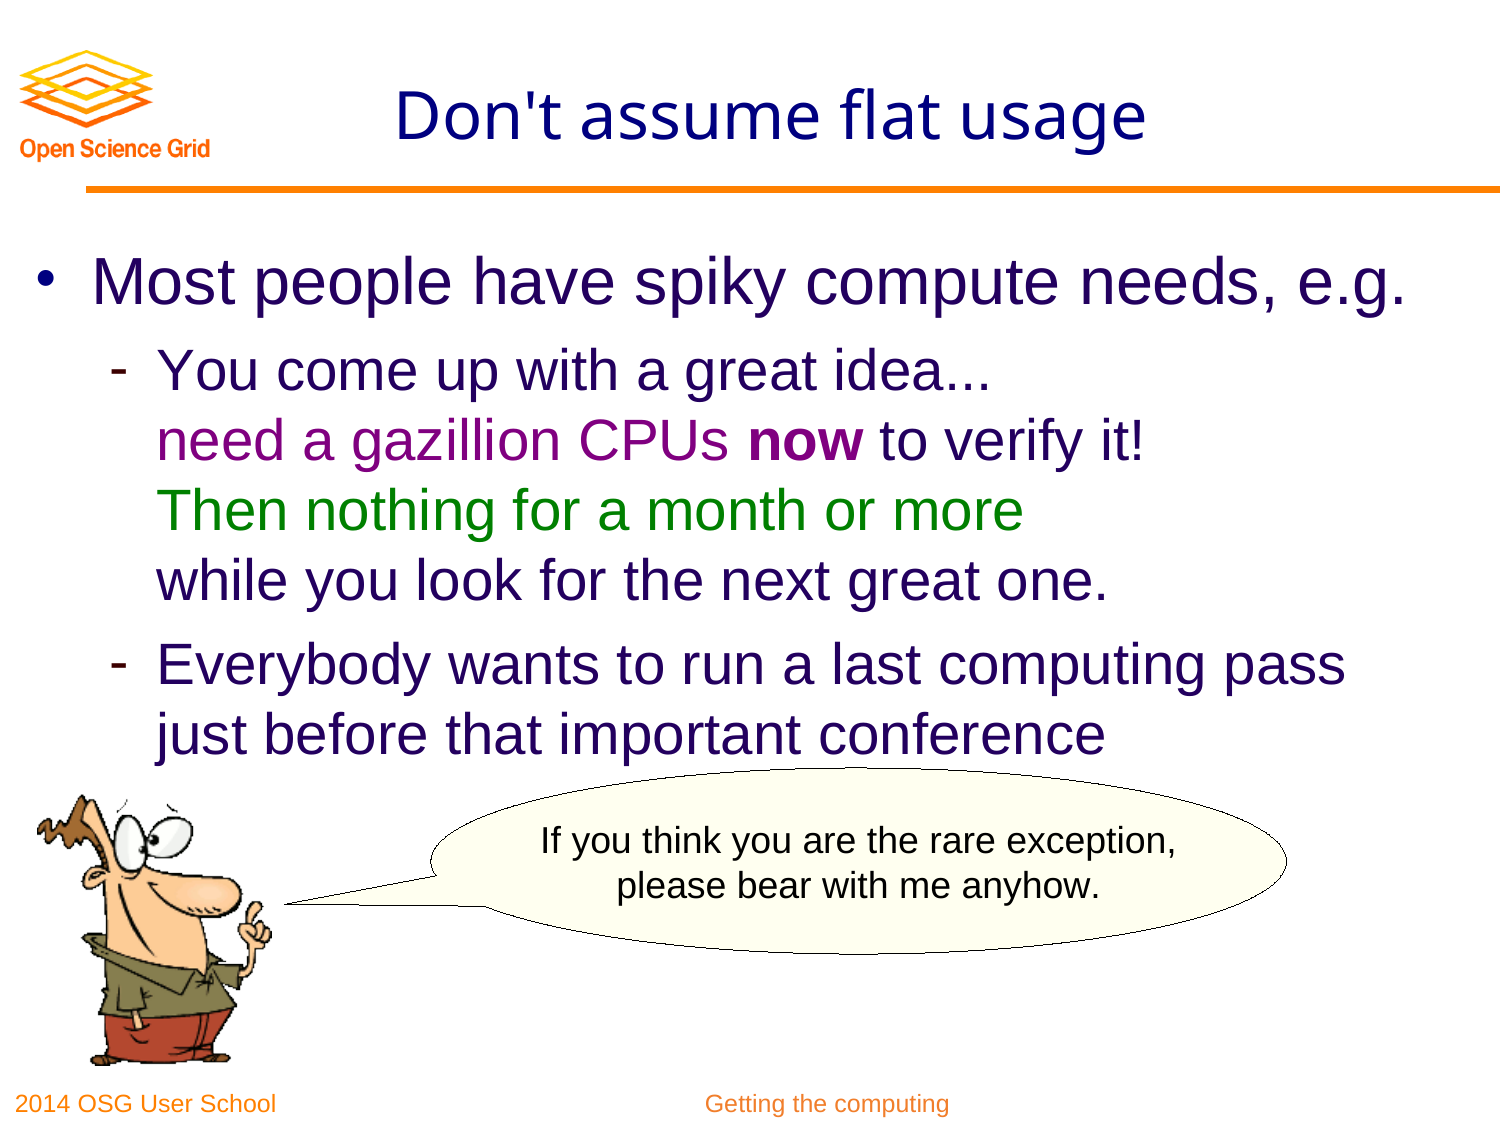

# Don't assume flat usage
Most people have spiky compute needs, e.g.
You come up with a great idea...
need a gazillion CPUs now to verify it!
Then nothing for a month or more
while you look for the next great one.
Everybody wants to run a last computing pass
just before that important conference
If you think you are the rare exception,
please bear with me anyhow.